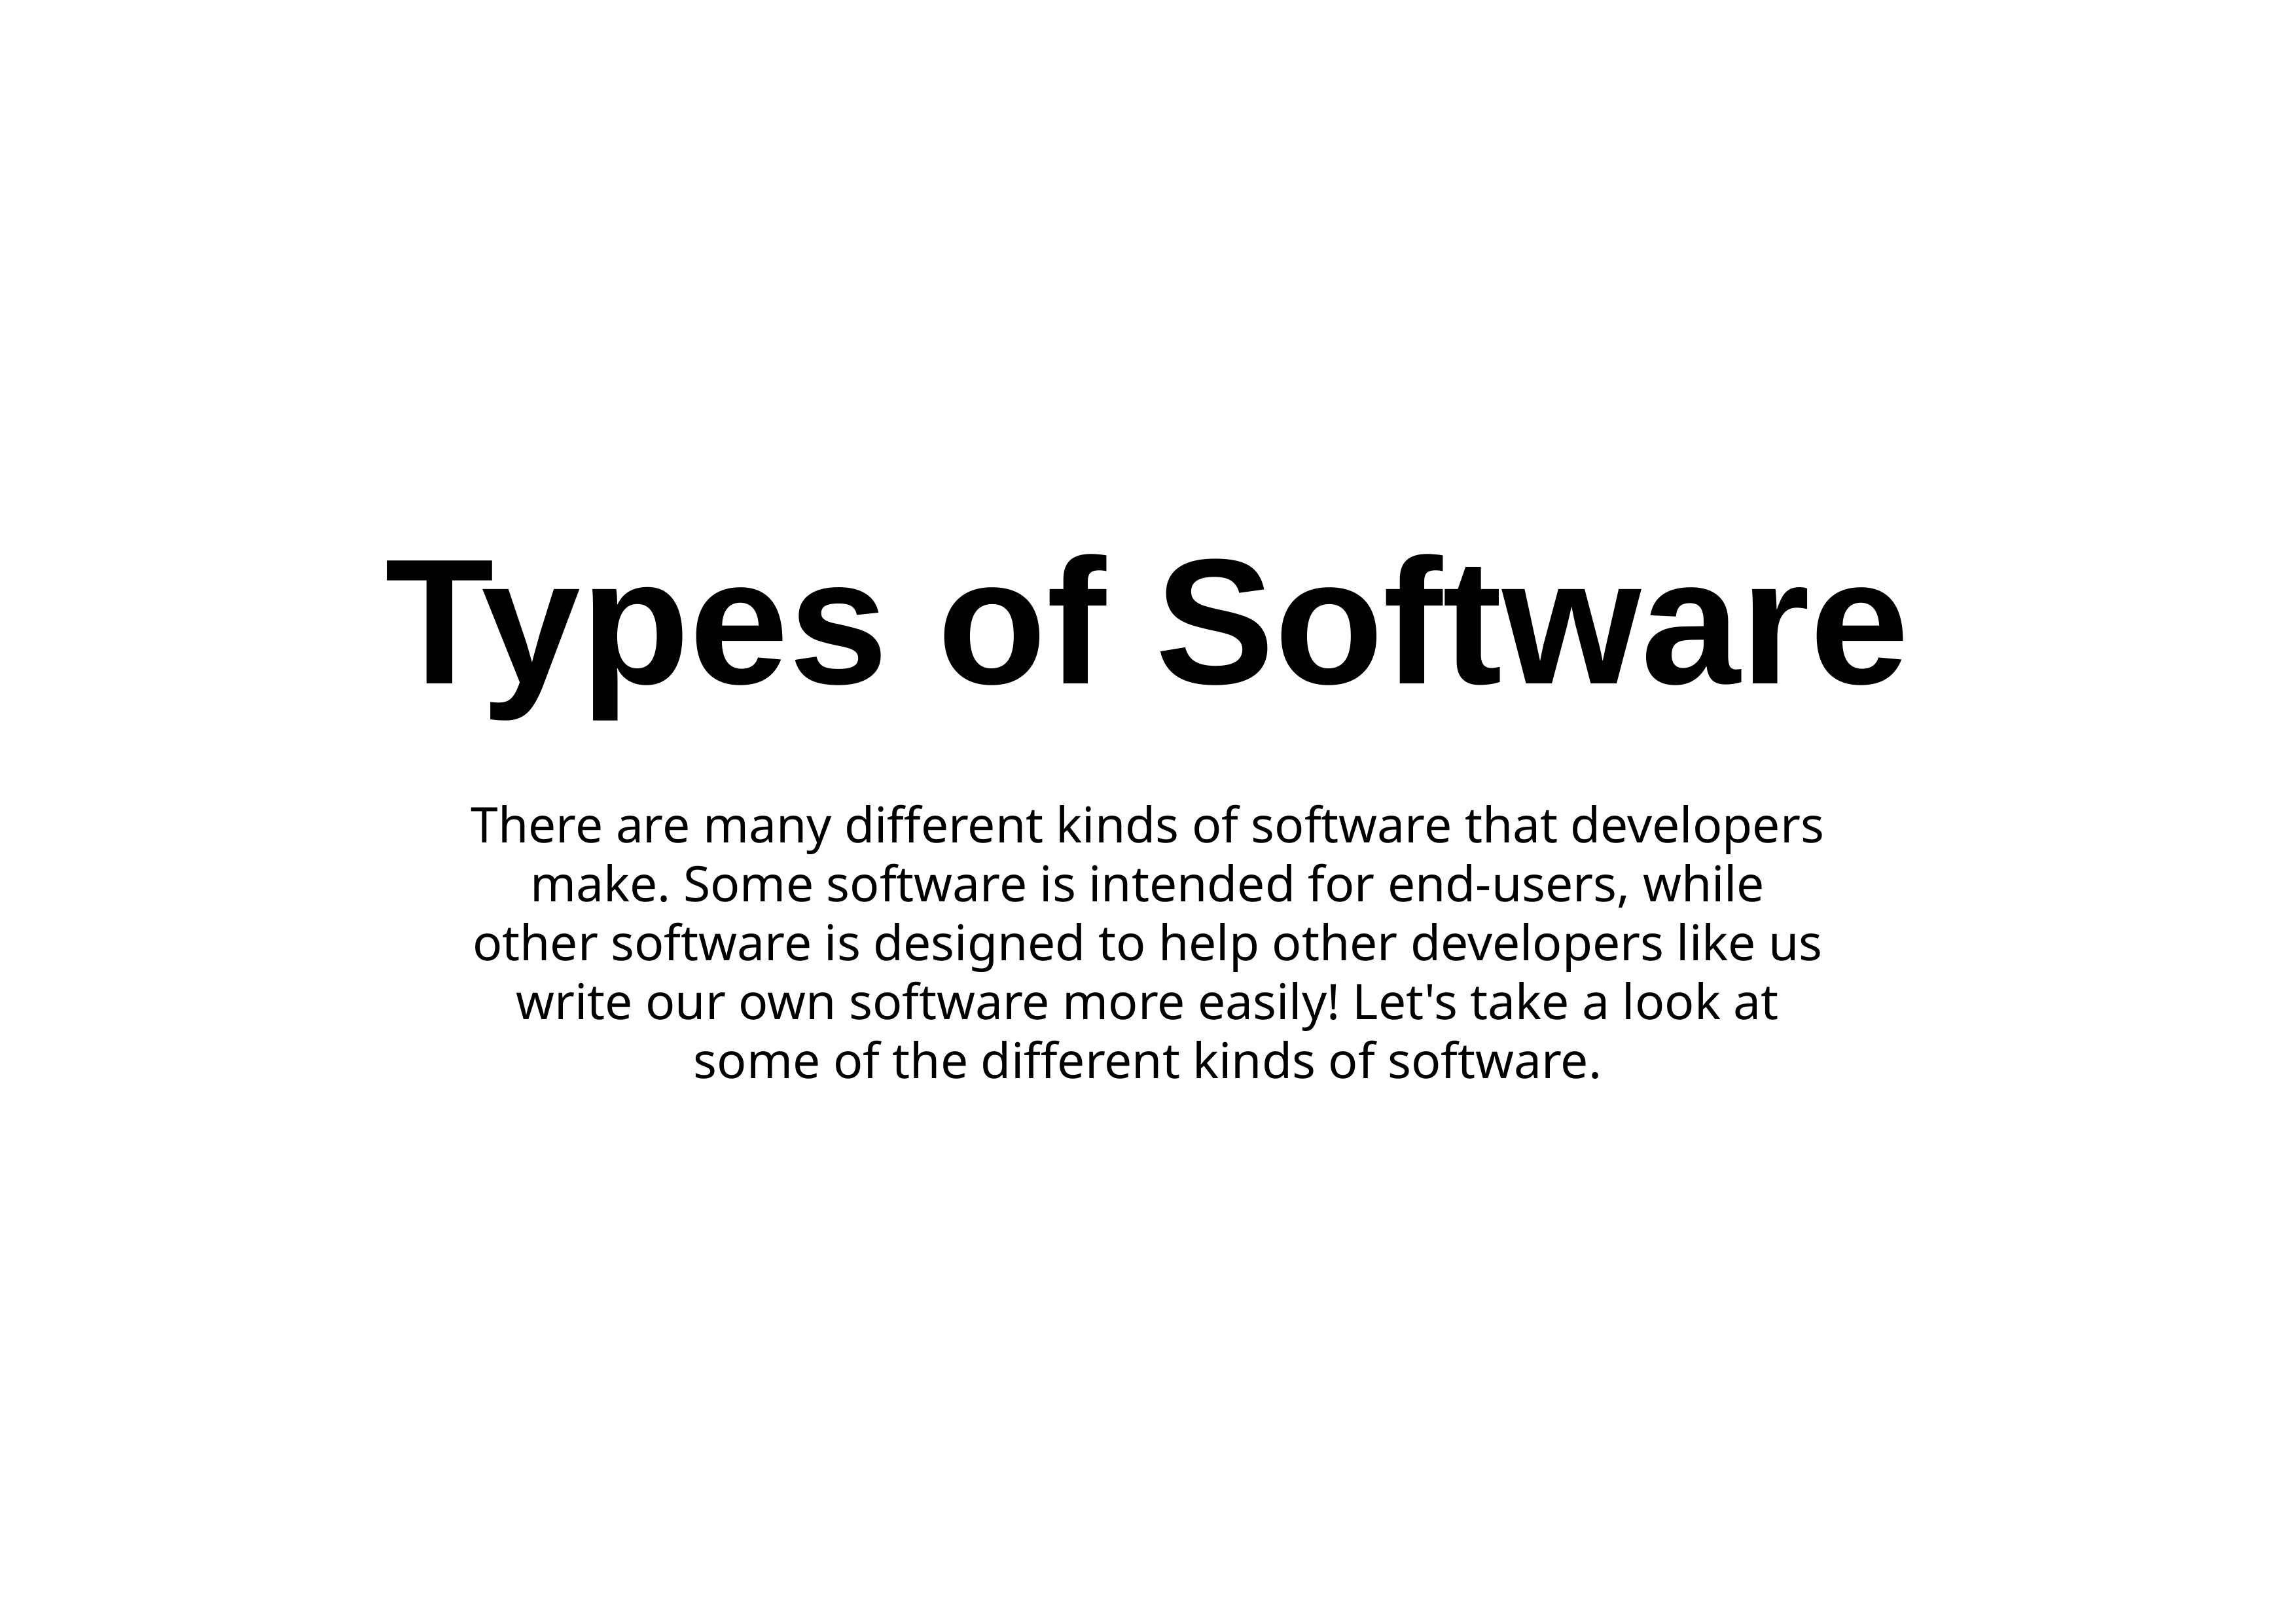

# Types of Software
There are many different kinds of software that developers make. Some software is intended for end-users, while other software is designed to help other developers like us write our own software more easily! Let's take a look at some of the different kinds of software.